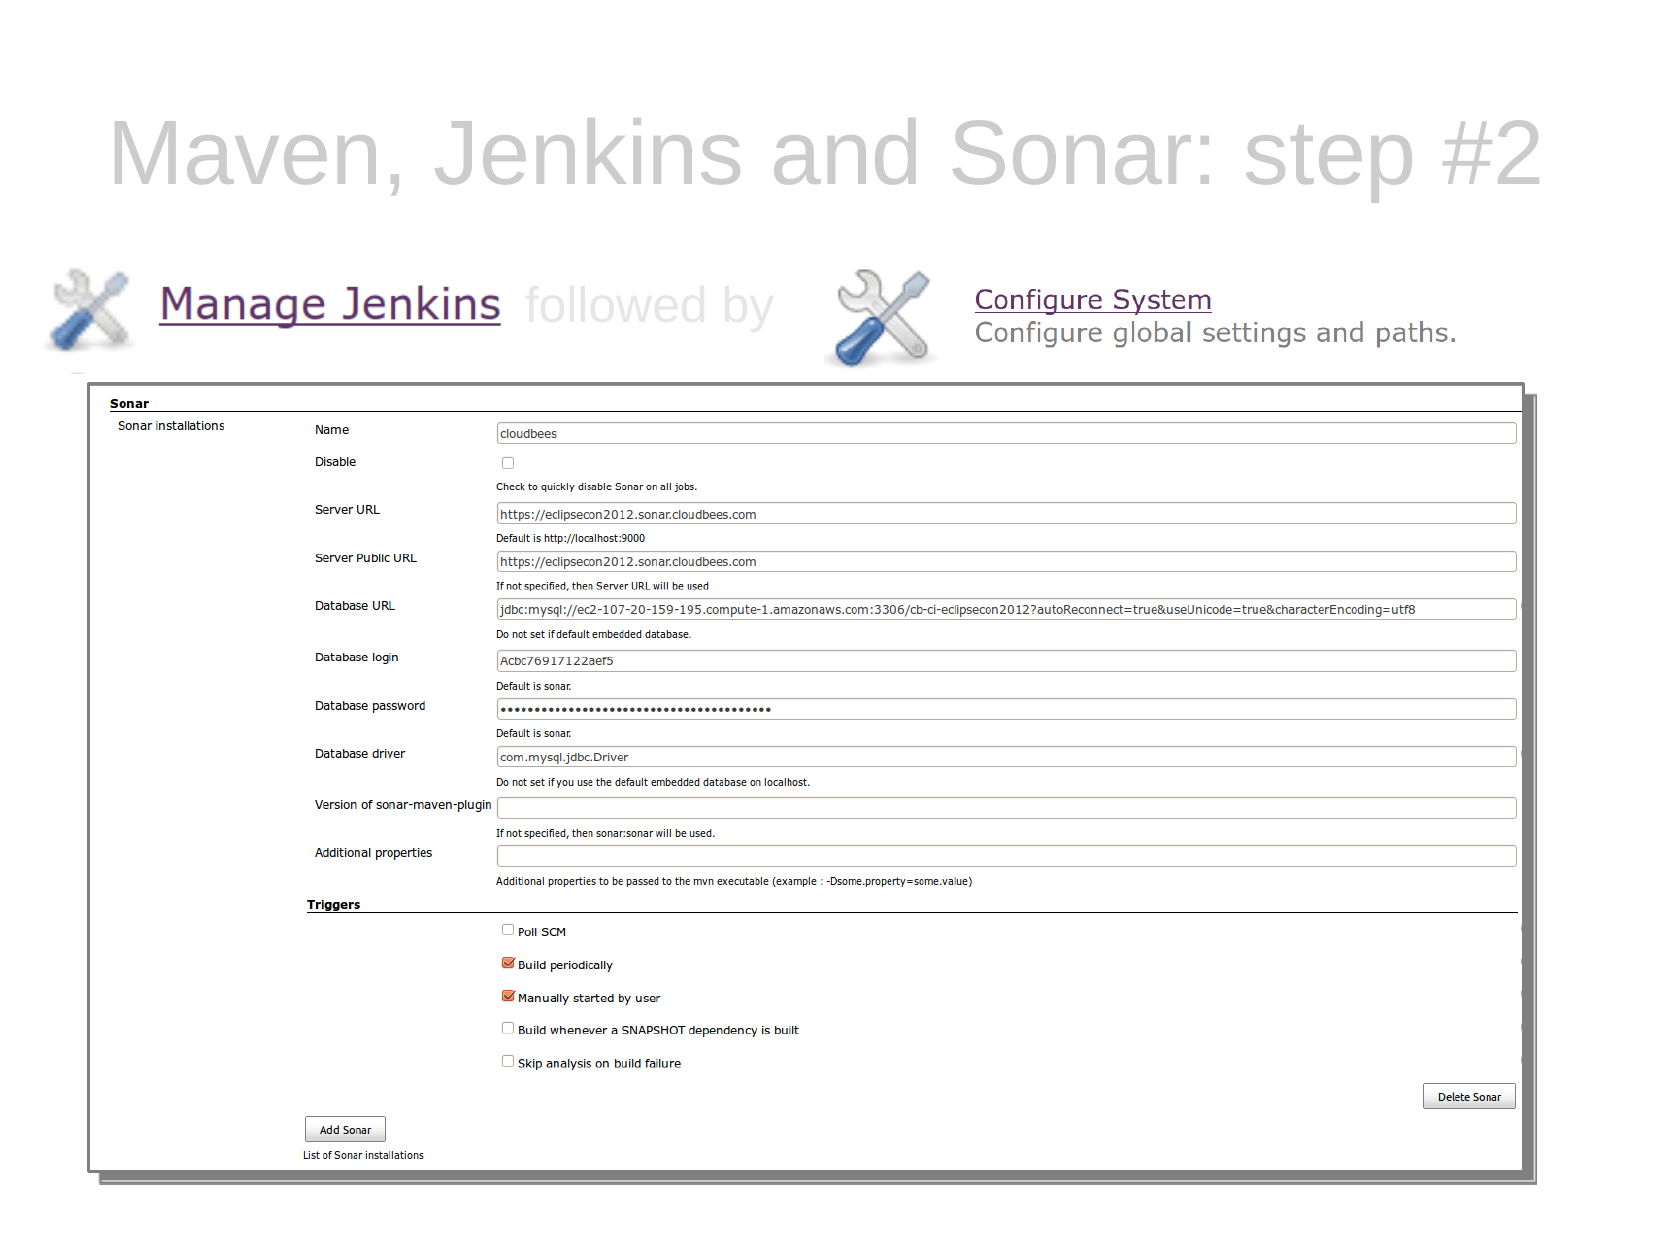

# Maven, Jenkins and Sonar: step #2
followed by